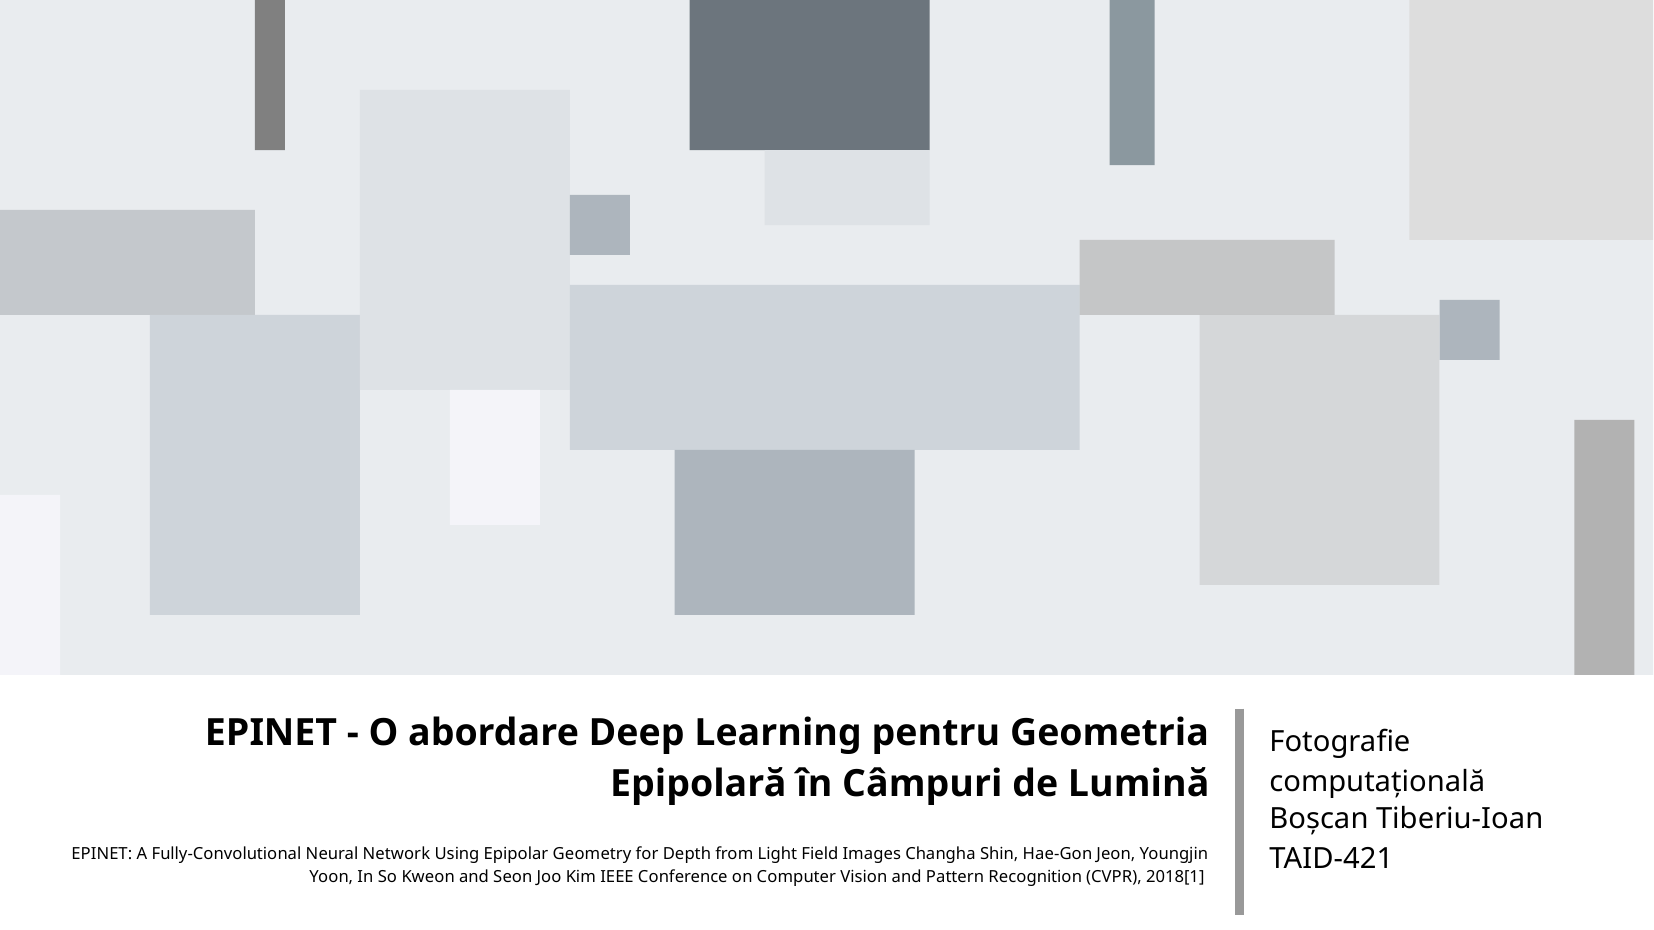

# EPINET - O abordare Deep Learning pentru Geometria Epipolară în Câmpuri de Lumină
EPINET: A Fully-Convolutional Neural Network Using Epipolar Geometry for Depth from Light Field Images Changha Shin, Hae-Gon Jeon, Youngjin Yoon, In So Kweon and Seon Joo Kim IEEE Conference on Computer Vision and Pattern Recognition (CVPR), 2018[1]